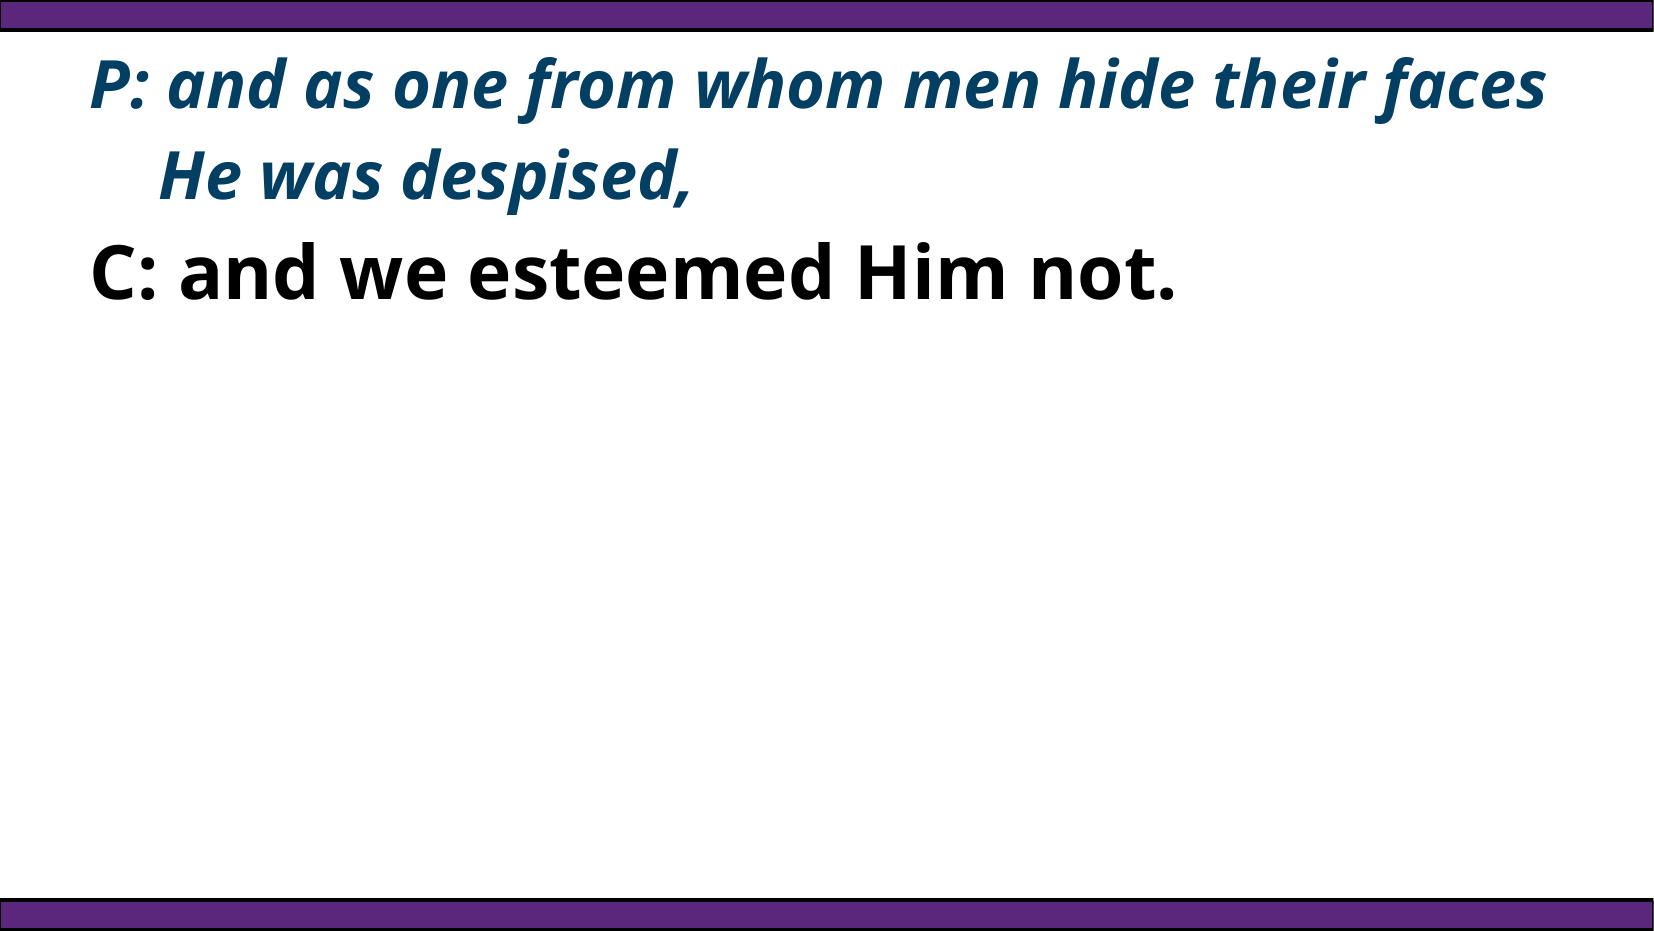

P: and as one from whom men hide their faces
 He was despised,
C: and we esteemed Him not.